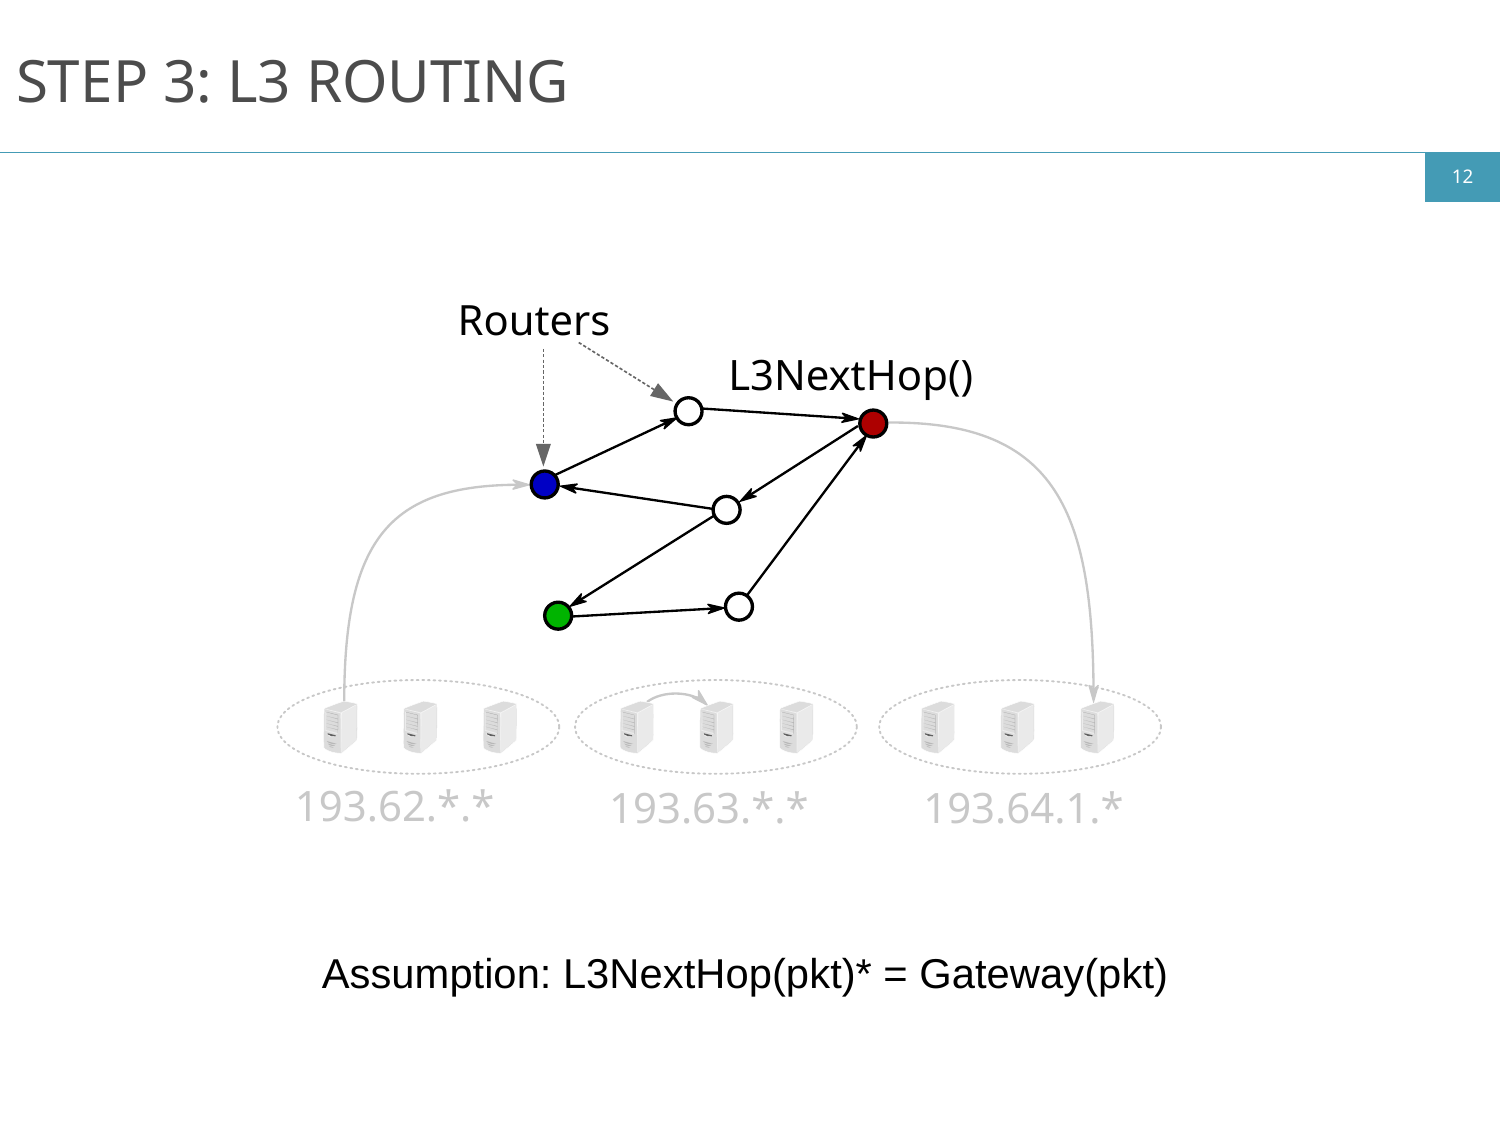

# STEP 3: L3 ROUTING
Routers
Assumption: L3NextHop(pkt)* = Gateway(pkt)